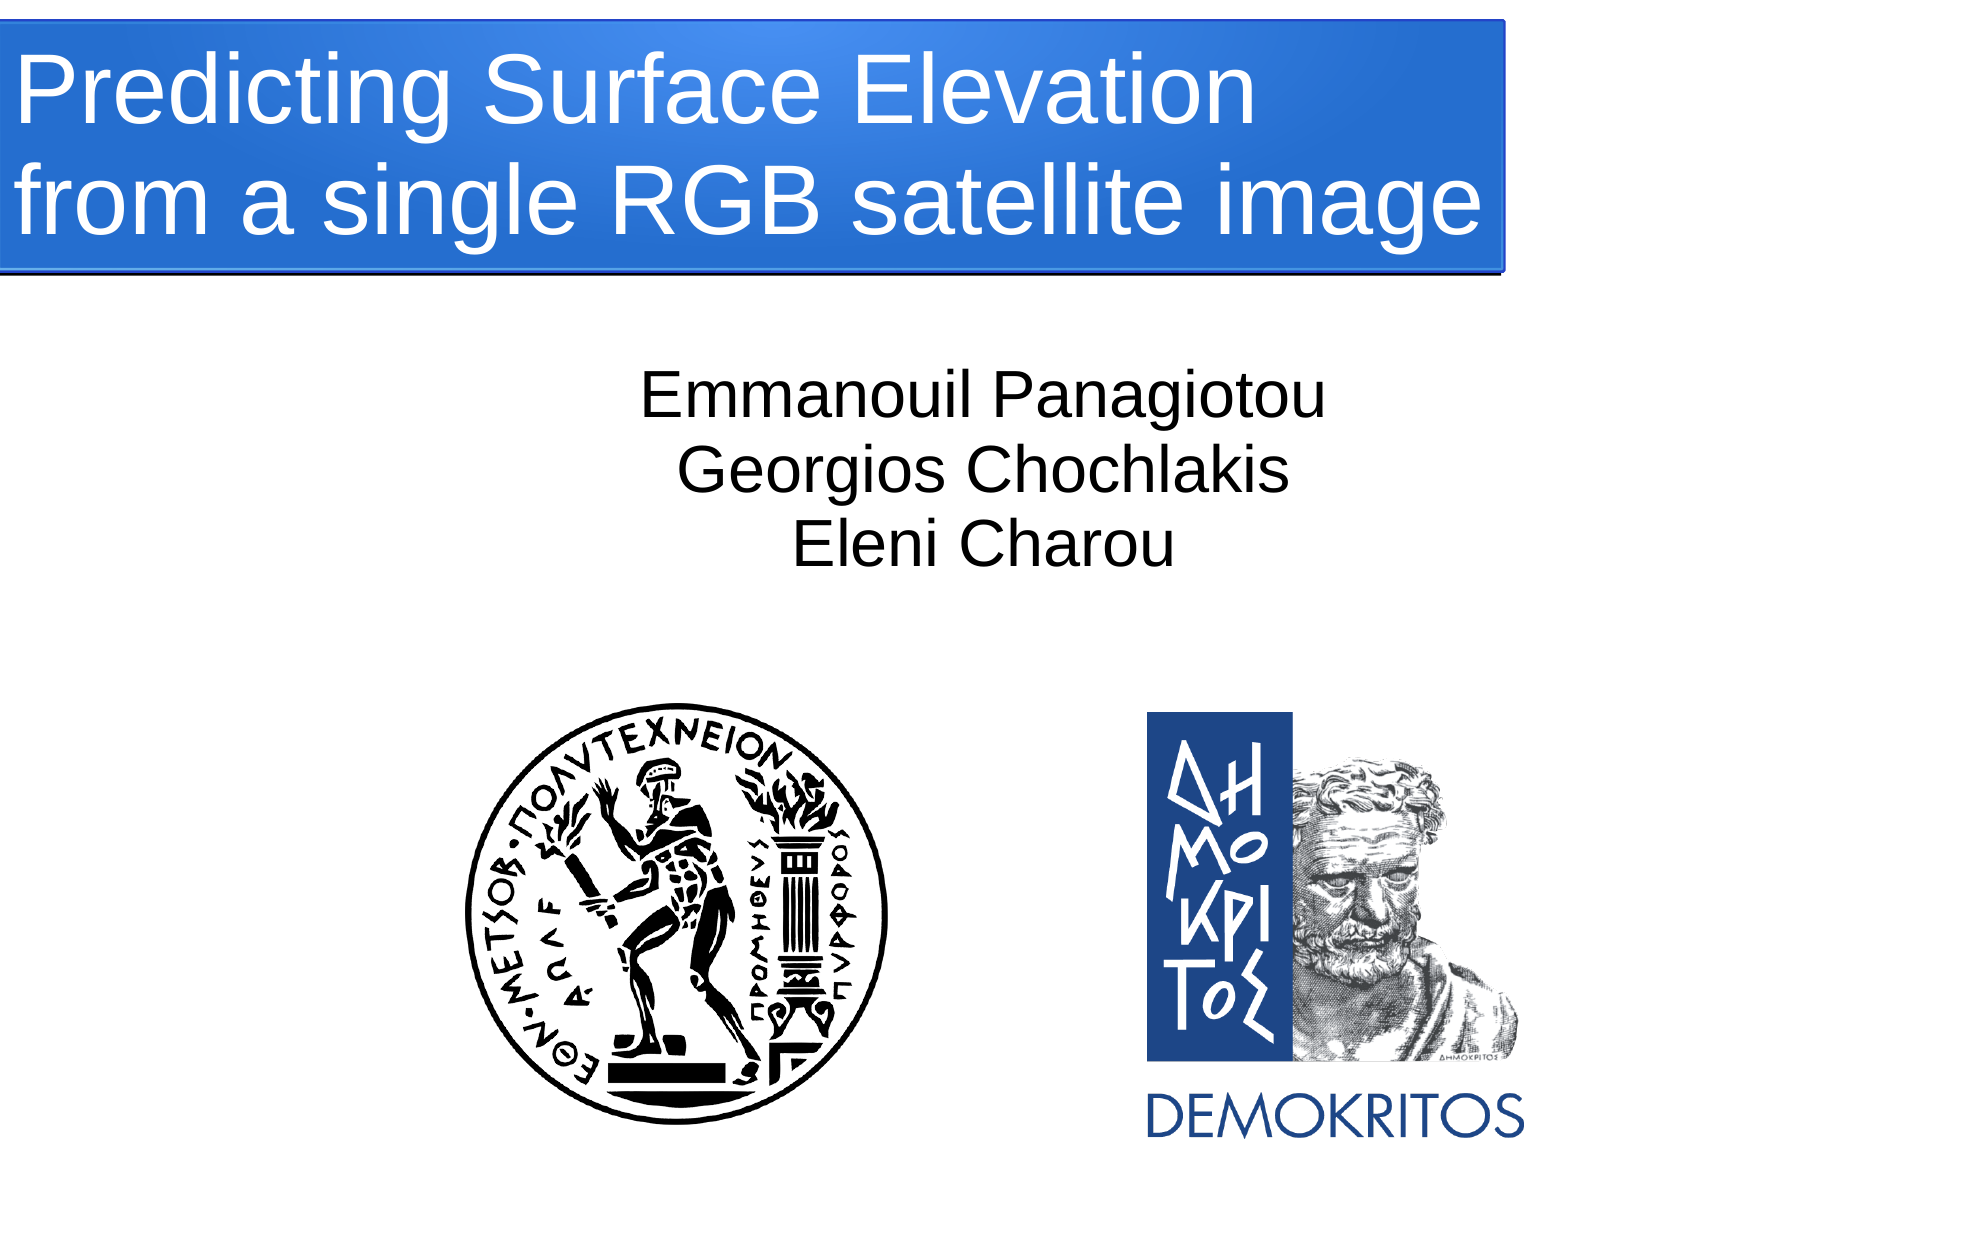

# Predicting Surface Elevation from a single RGB satellite image
Emmanouil Panagiotou
Georgios Chochlakis
Eleni Charou